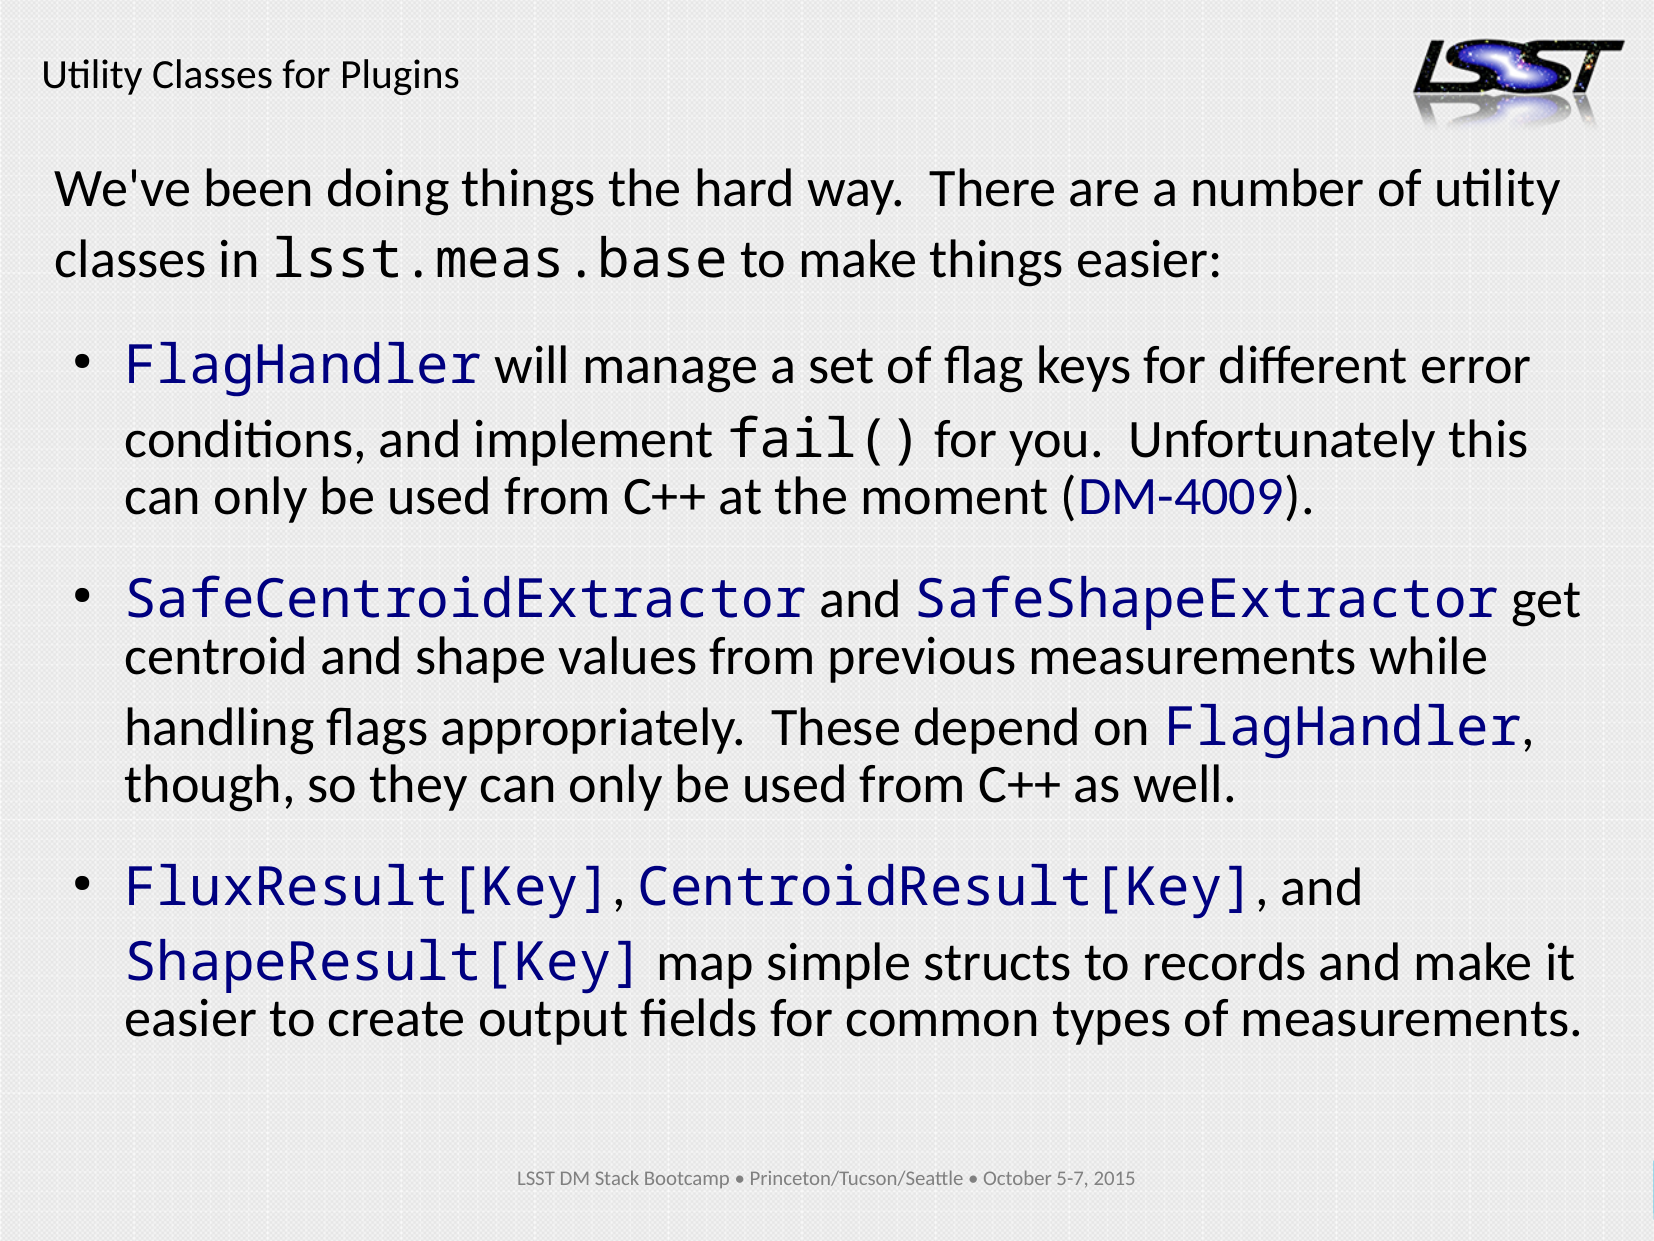

# Utility Classes for Plugins
We've been doing things the hard way. There are a number of utility classes in lsst.meas.base to make things easier:
FlagHandler will manage a set of flag keys for different error conditions, and implement fail() for you. Unfortunately this can only be used from C++ at the moment (DM-4009).
SafeCentroidExtractor and SafeShapeExtractor get centroid and shape values from previous measurements while handling flags appropriately. These depend on FlagHandler, though, so they can only be used from C++ as well.
FluxResult[Key], CentroidResult[Key], and ShapeResult[Key] map simple structs to records and make it easier to create output fields for common types of measurements.